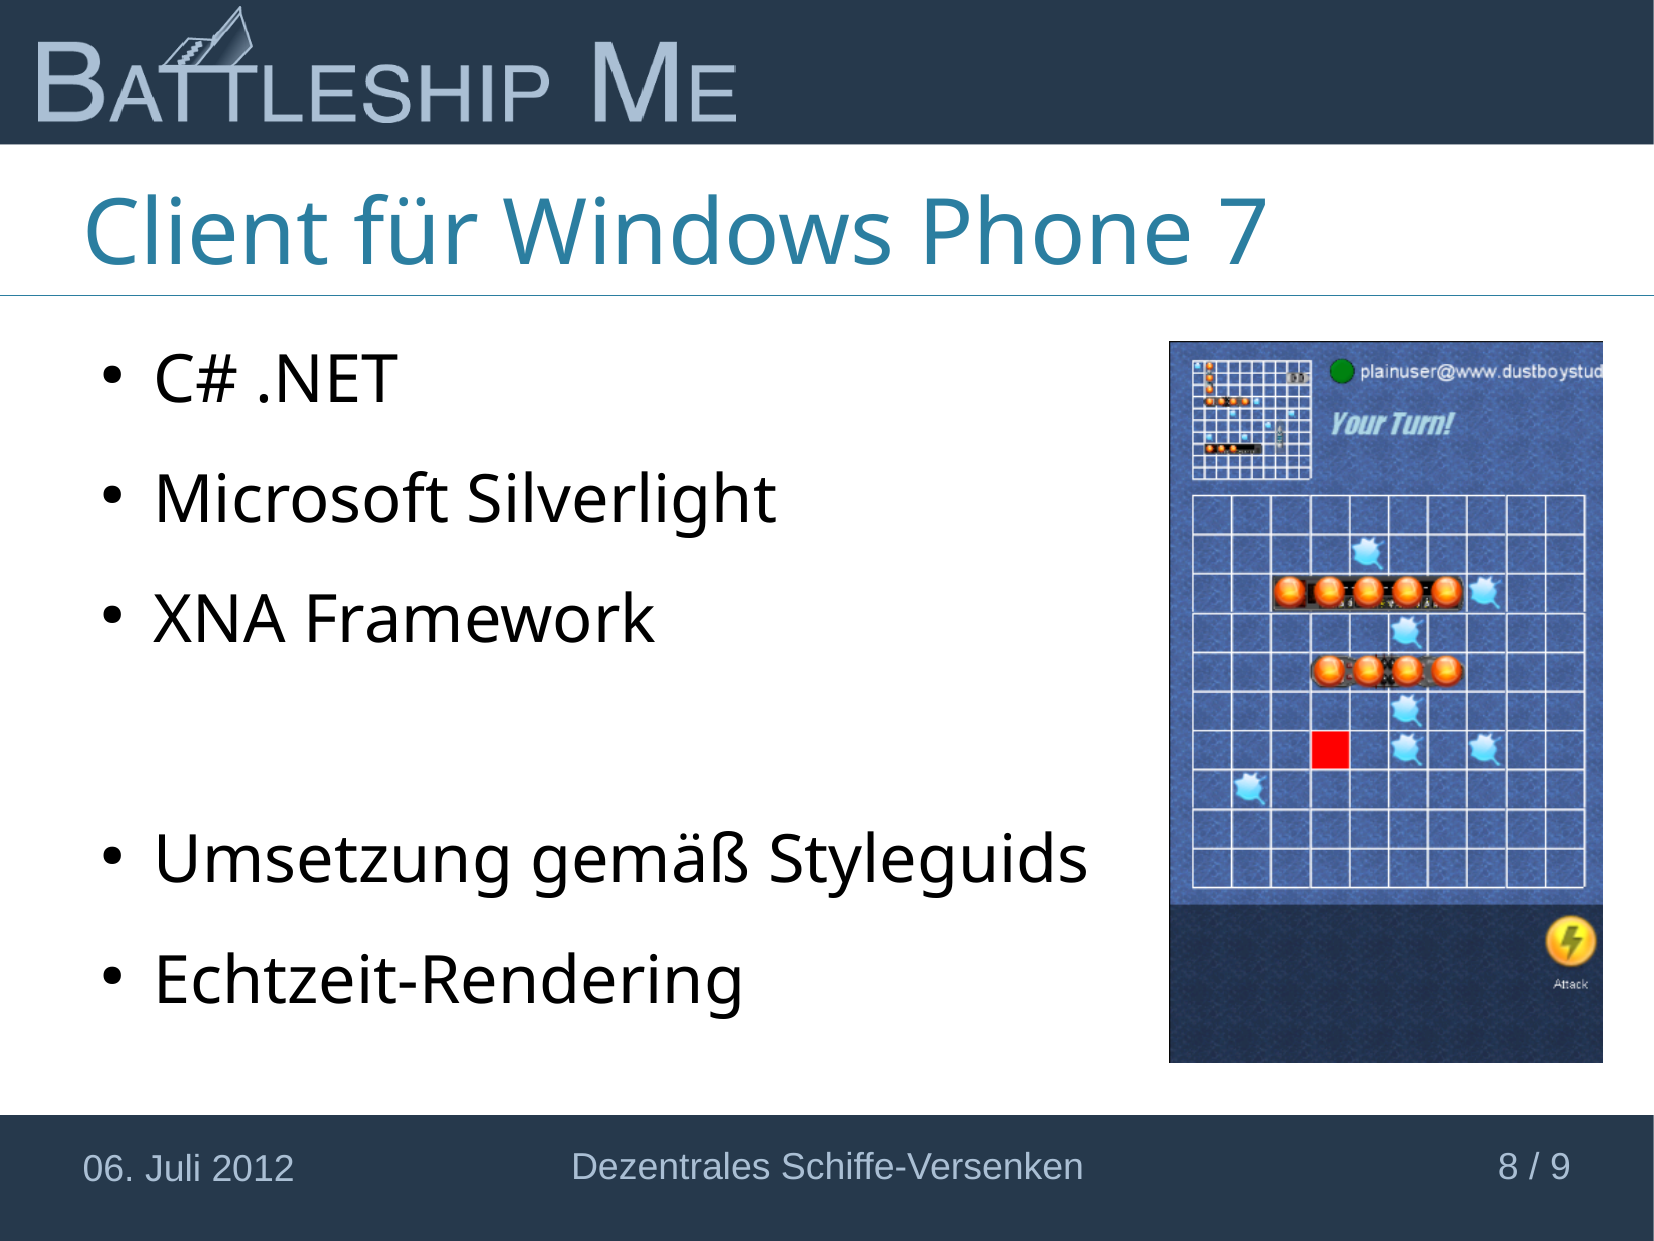

# Client für Windows Phone 7
C# .NET
Microsoft Silverlight
XNA Framework
Umsetzung gemäß Styleguids
Echtzeit-Rendering
Dezentrales Schiffe-Versenken
8
06. Juli 2012